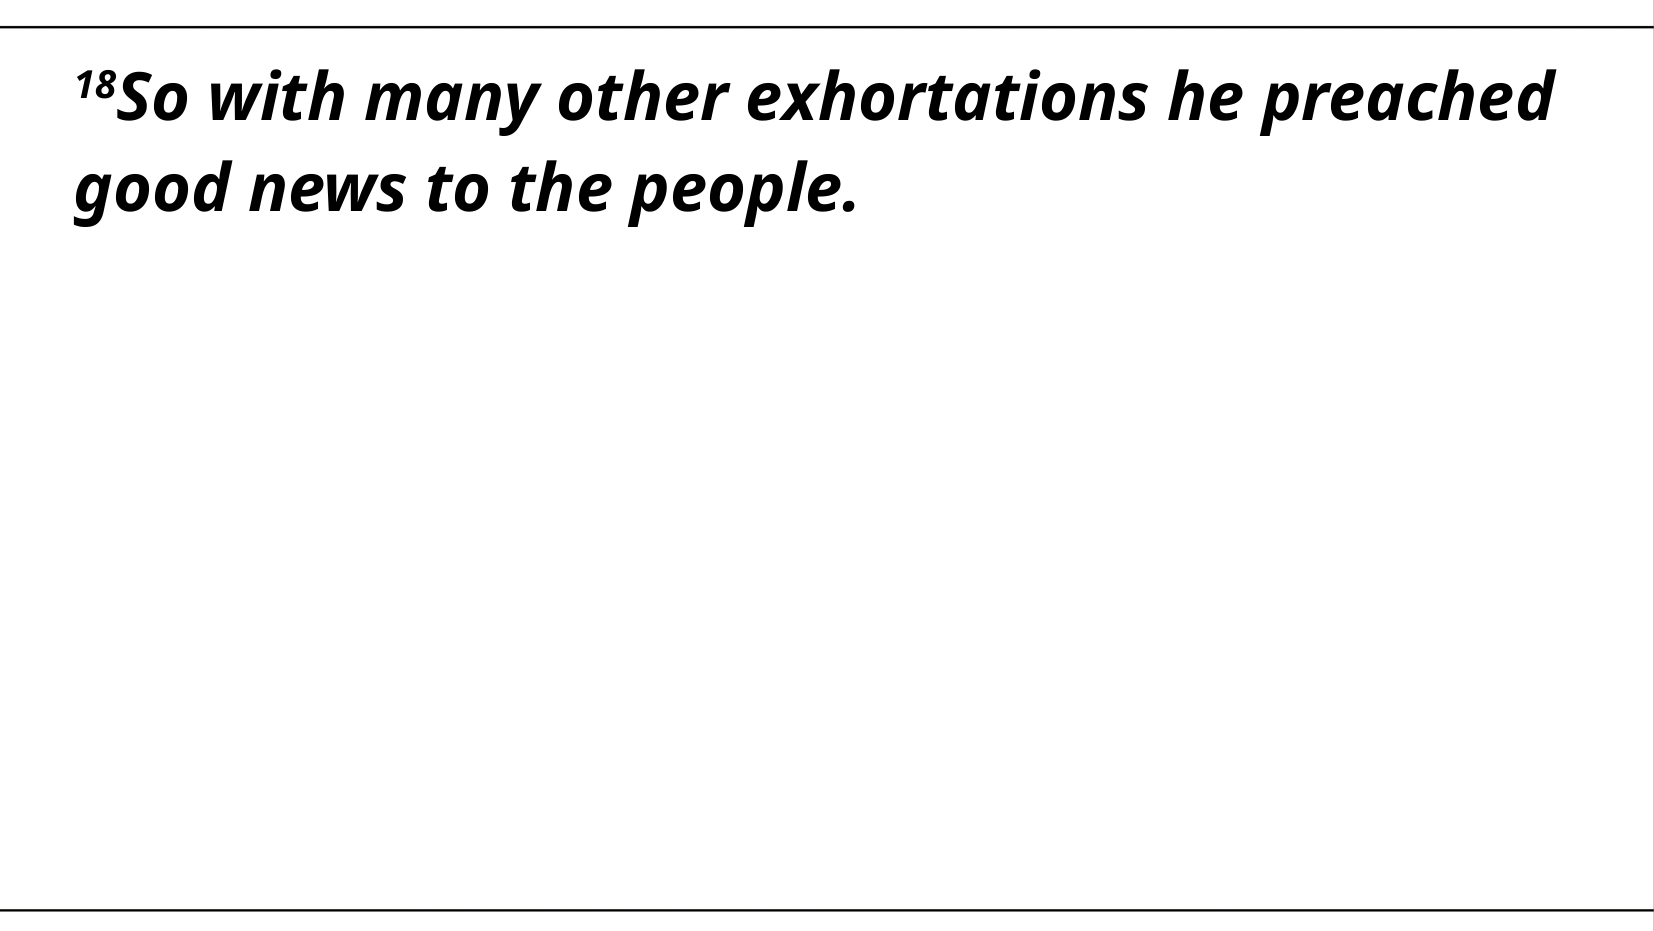

18So with many other exhortations he preached good news to the people.